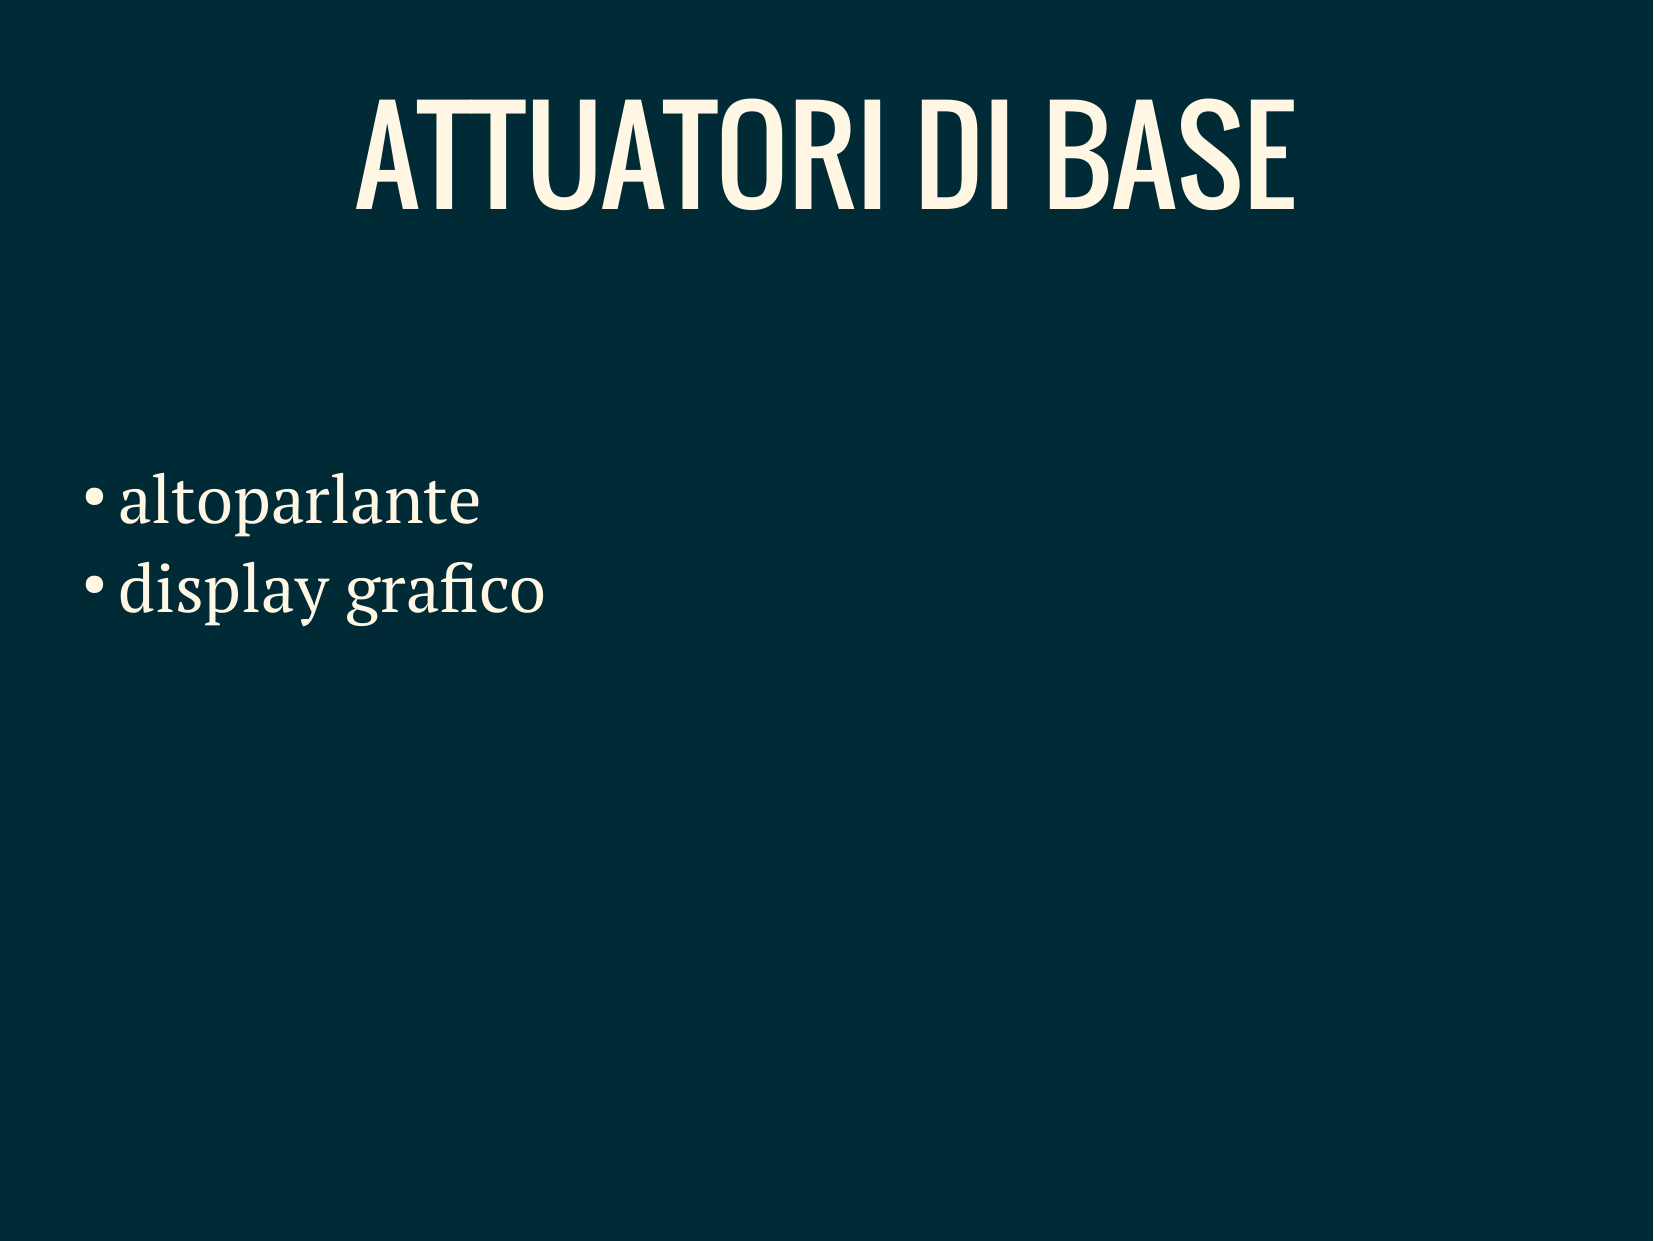

# ATTUATORI DI BASE
altoparlante
display grafico